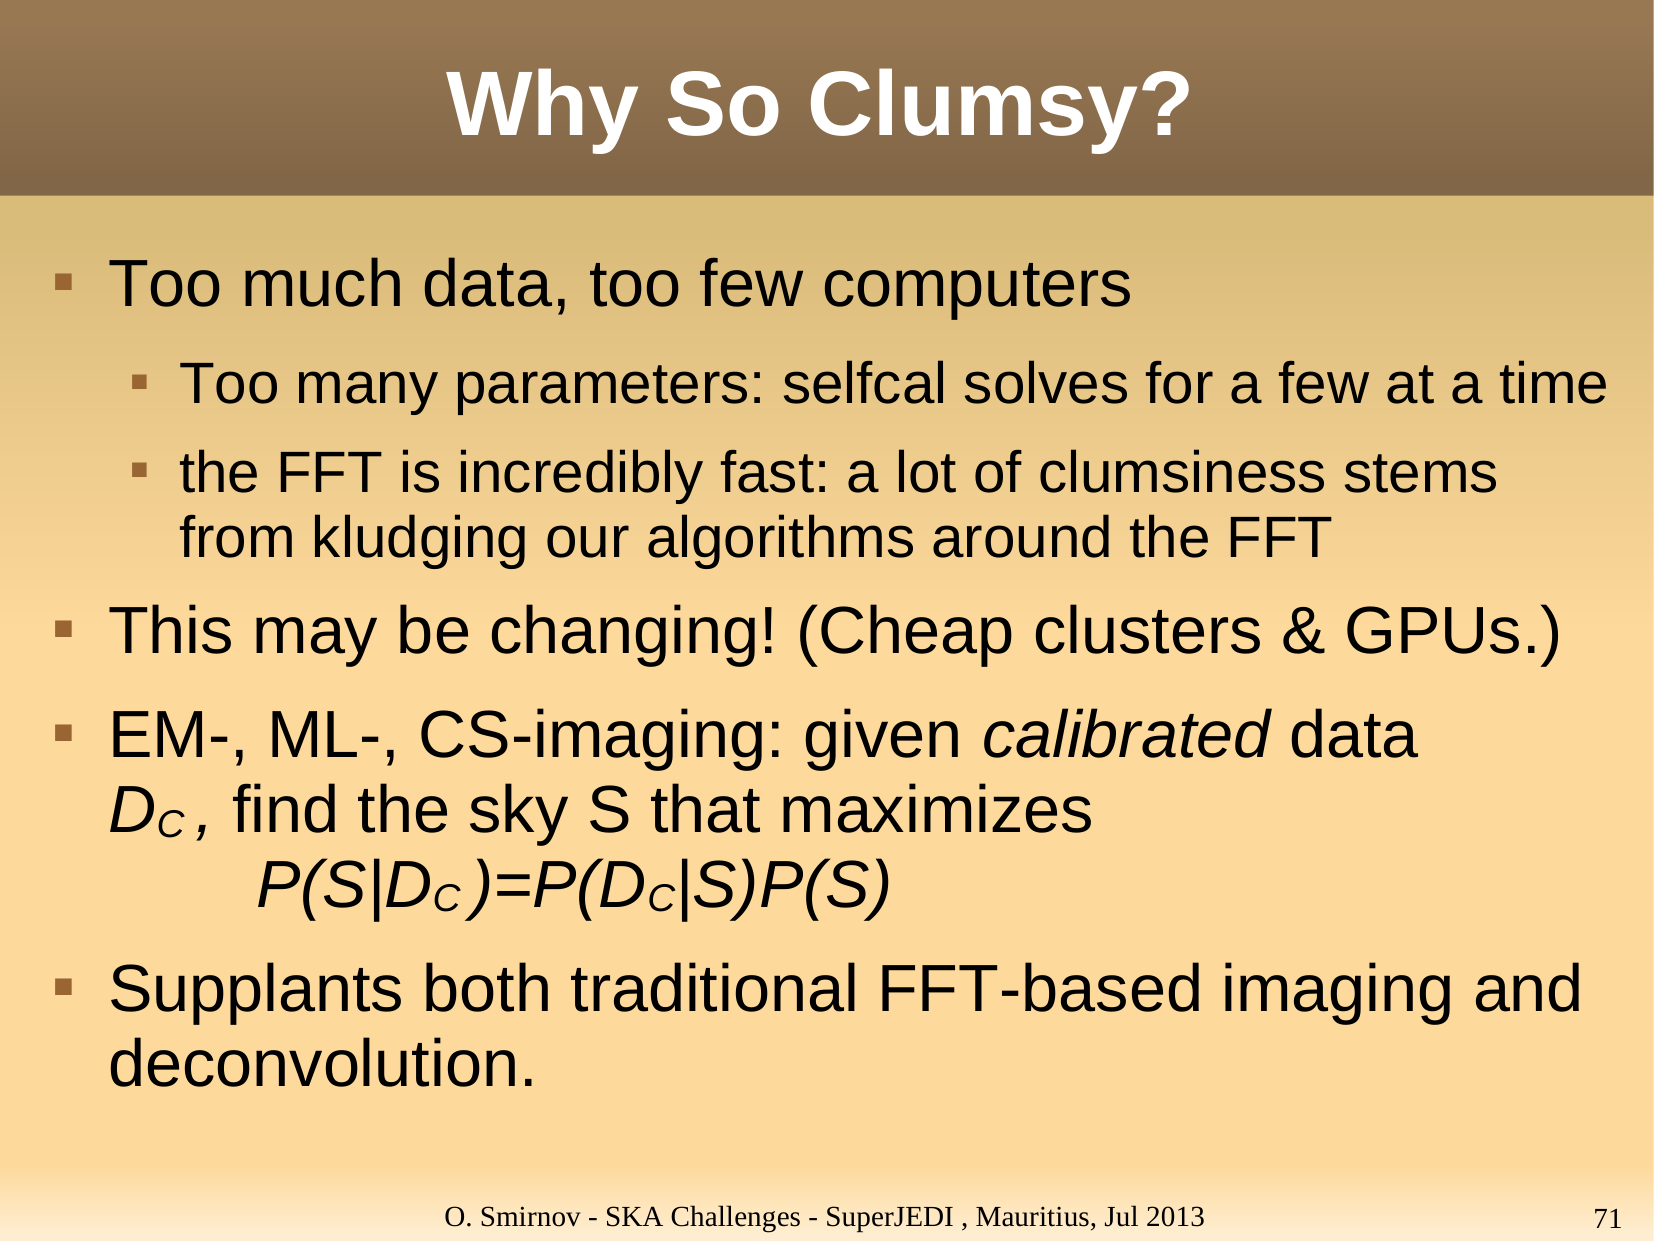

# Why So Clumsy?
Too much data, too few computers
Too many parameters: selfcal solves for a few at a time
the FFT is incredibly fast: a lot of clumsiness stems from kludging our algorithms around the FFT
This may be changing! (Cheap clusters & GPUs.)
EM-, ML-, CS-imaging: given calibrated data
DC , find the sky S that maximizes
		P(S|DC )=P(DC|S)P(S)
Supplants both traditional FFT-based imaging and deconvolution.
O. Smirnov - SKA Challenges - SuperJEDI , Mauritius, Jul 2013
71